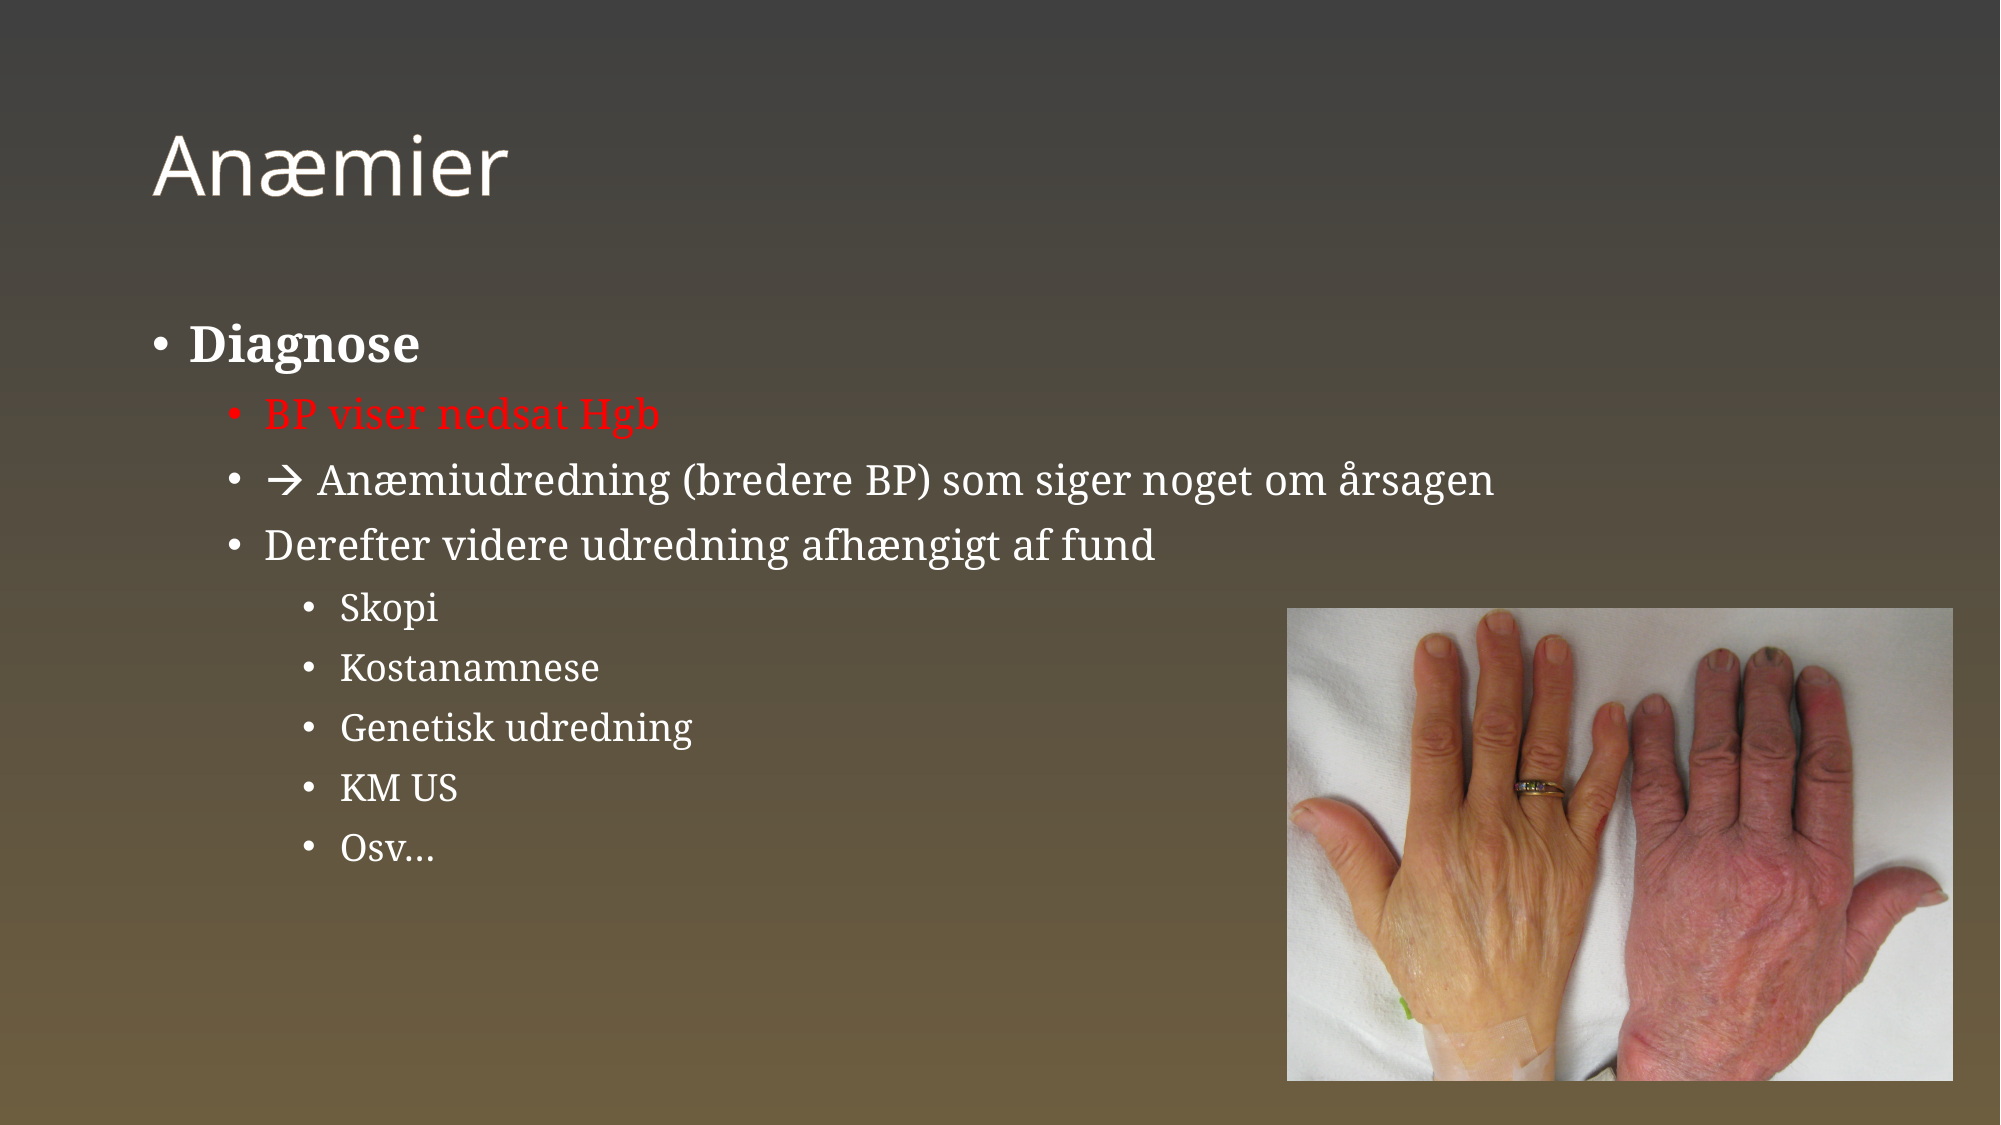

# Anæmier
Diagnose
BP viser nedsat Hgb
 Anæmiudredning (bredere BP) som siger noget om årsagen
Derefter videre udredning afhængigt af fund
Skopi
Kostanamnese
Genetisk udredning
KM US
Osv…